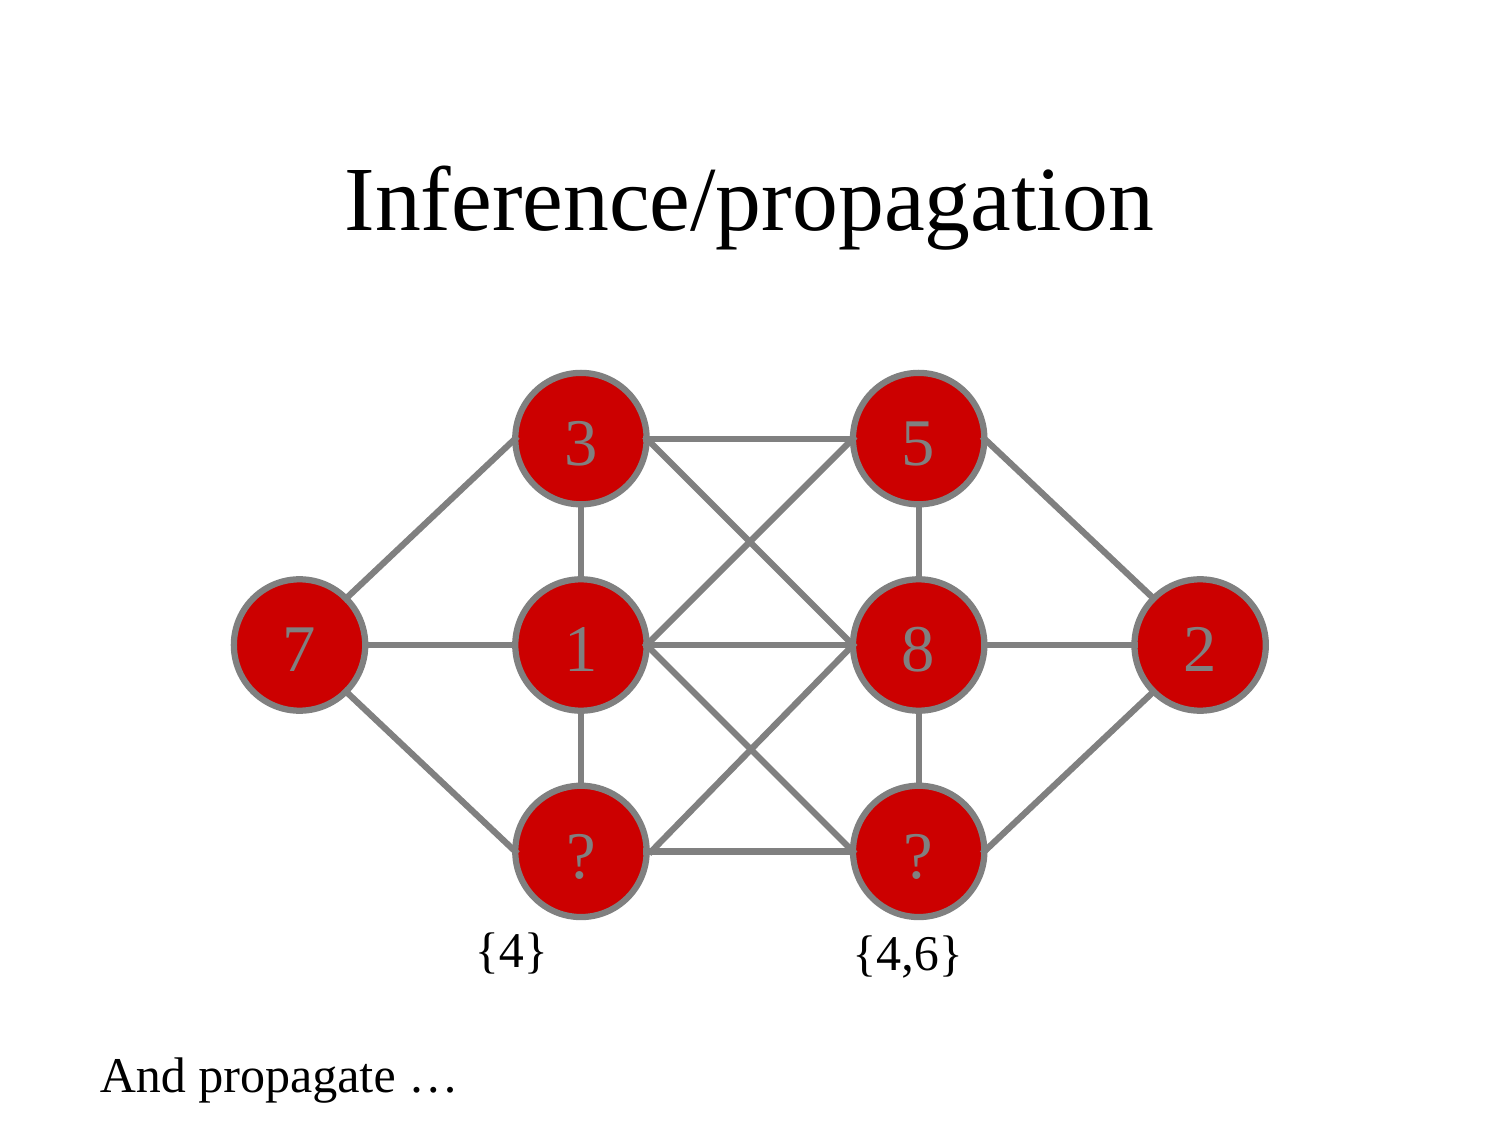

# Inference/propagation
3
5
7
1
8
2
?
?
{4}
{4,6}
And propagate …